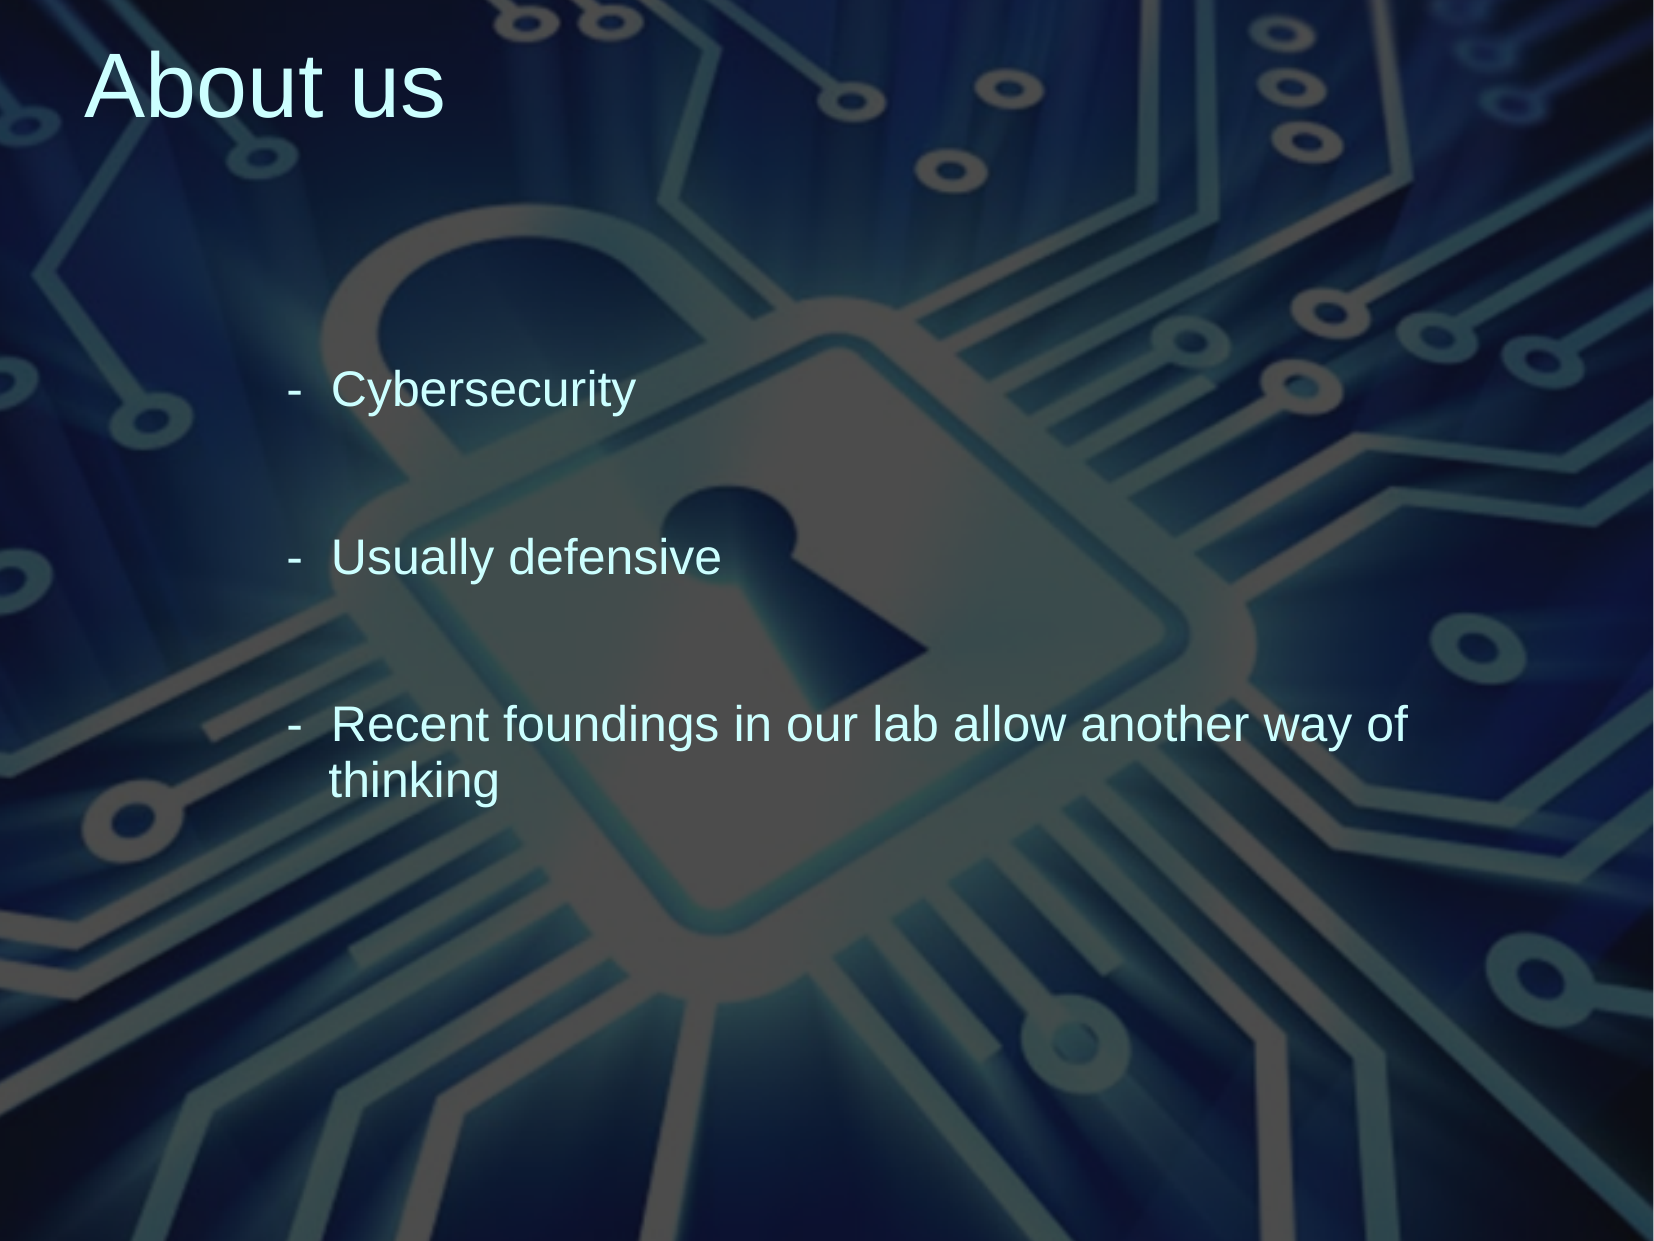

# About us
- Cybersecurity
- Usually defensive
- Recent foundings in our lab allow another way of
 thinking